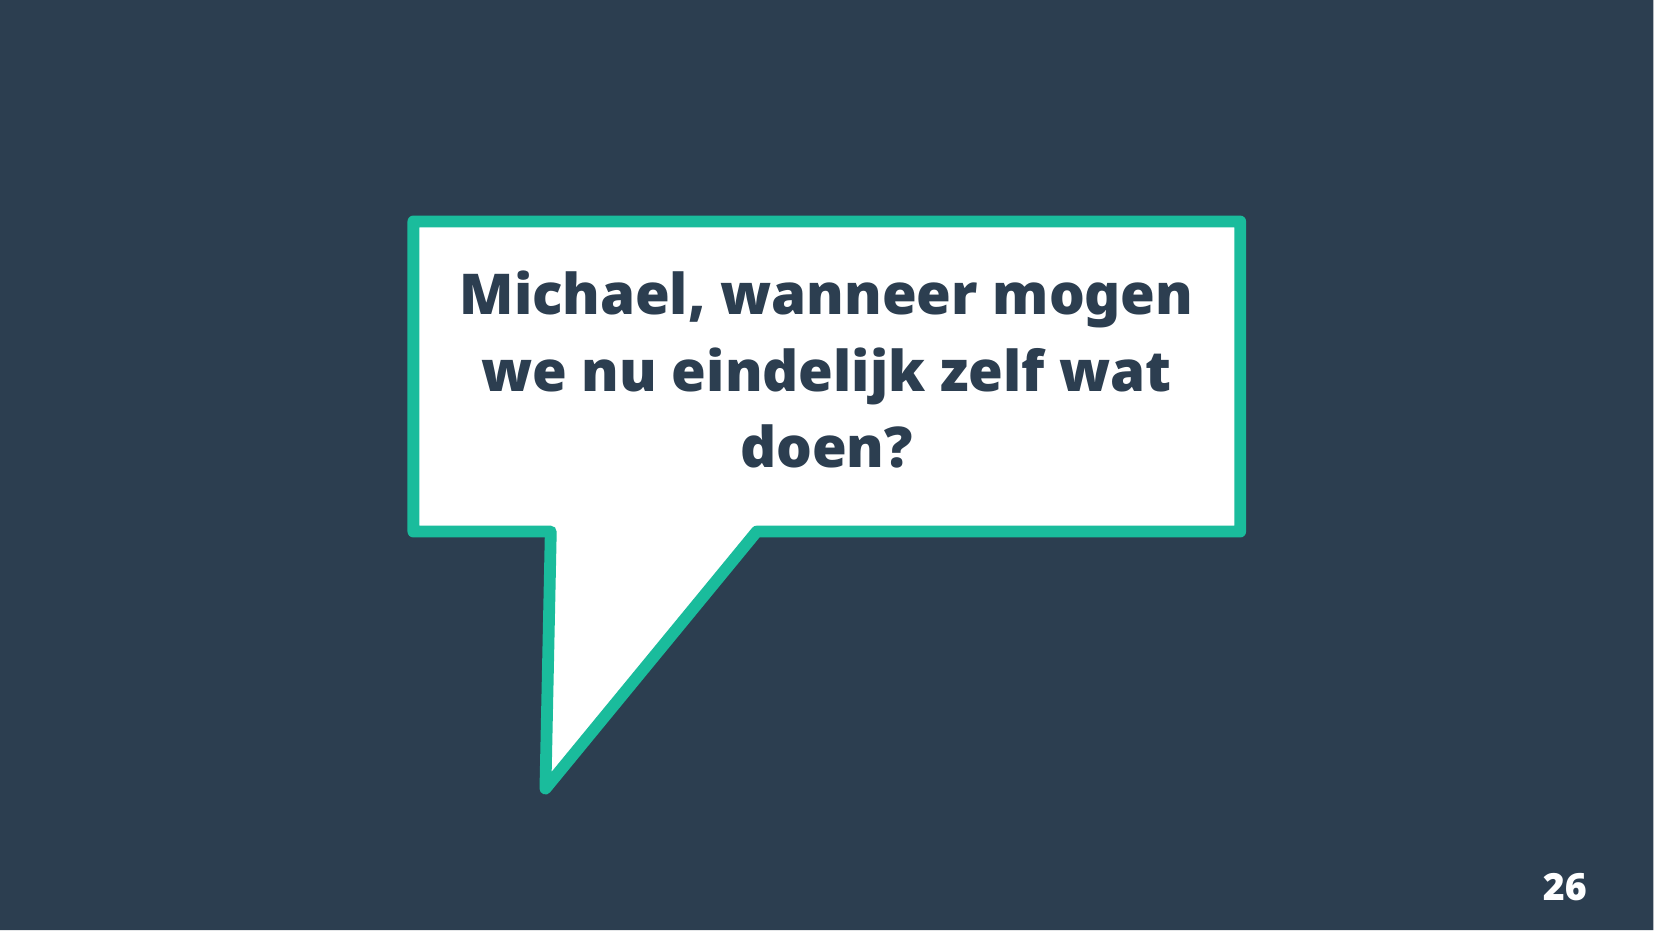

# Michael, wanneer mogen we nu eindelijk zelf wat doen?
26